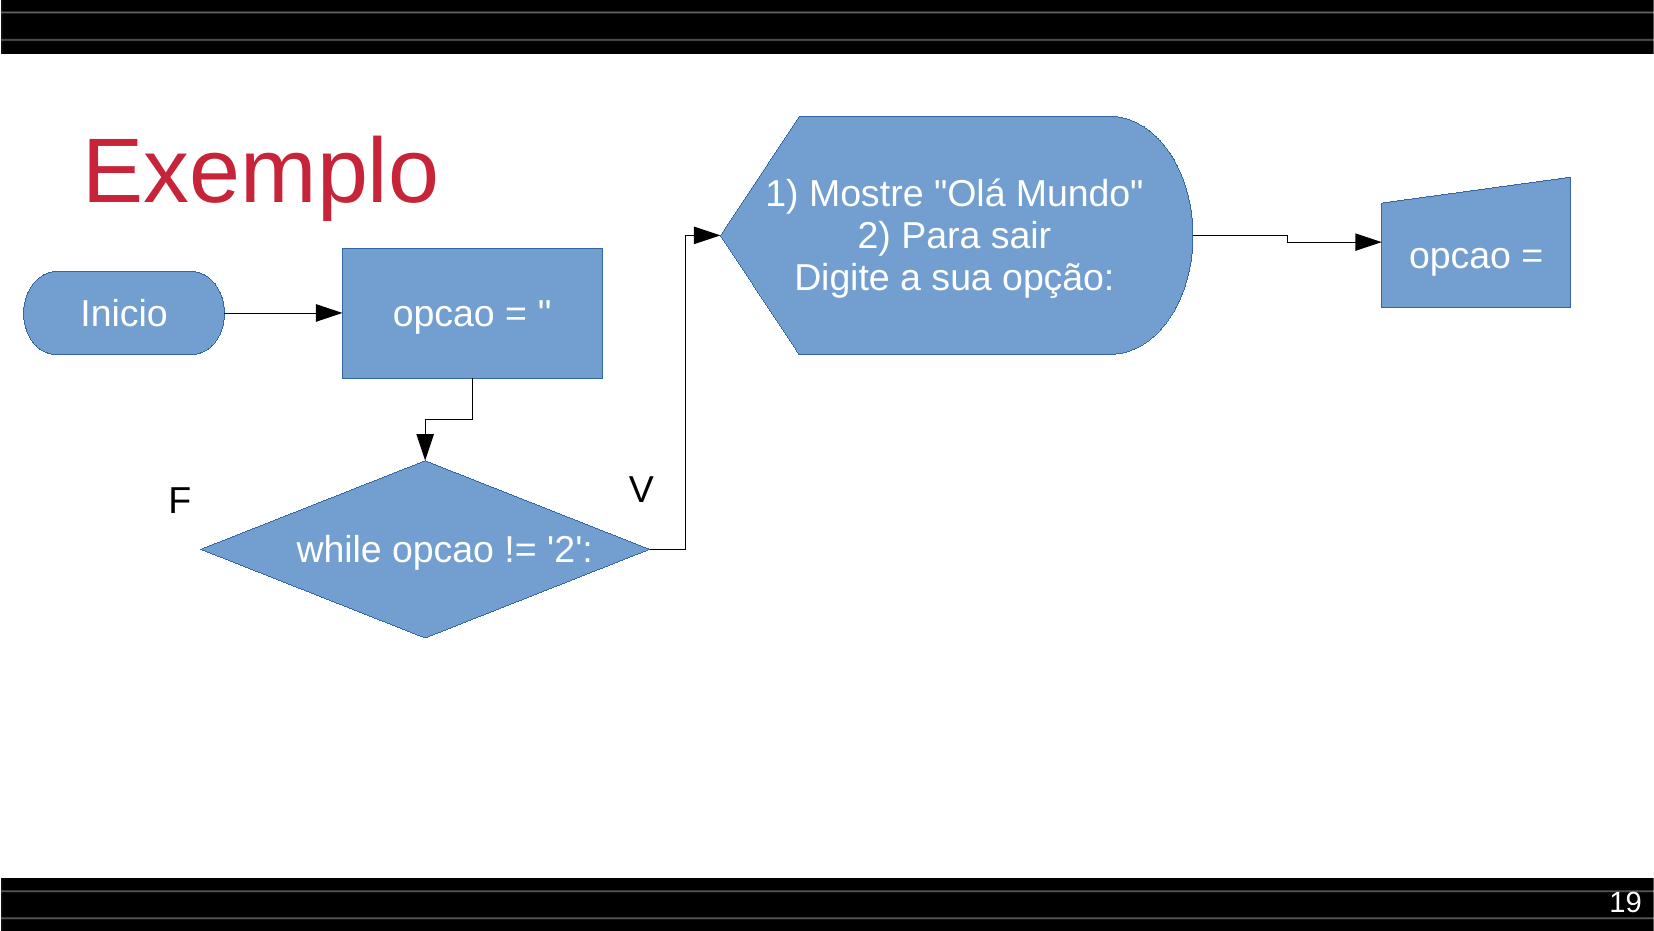

# Exemplo
1) Mostre "Olá Mundo"
2) Para sair
Digite a sua opção:
opcao =
opcao = ''
Inicio
while opcao != '2':
V
F